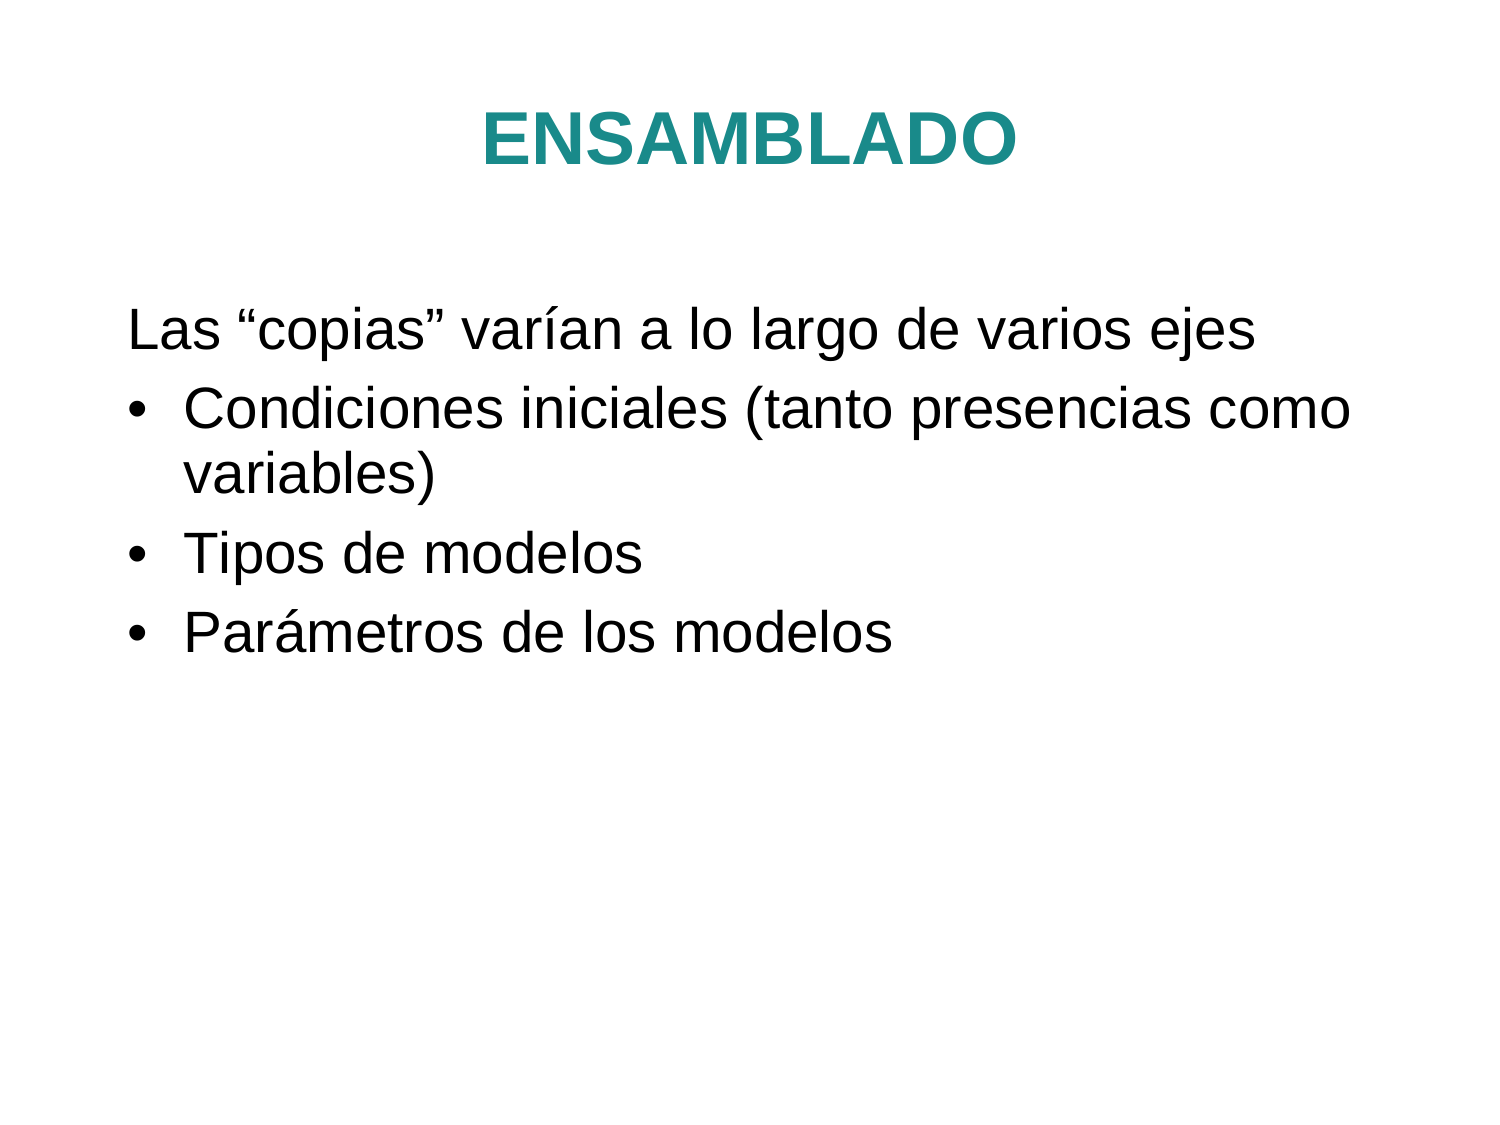

# ENSAMBLADO
Las “copias” varían a lo largo de varios ejes
Condiciones iniciales (tanto presencias como variables)
Tipos de modelos
Parámetros de los modelos